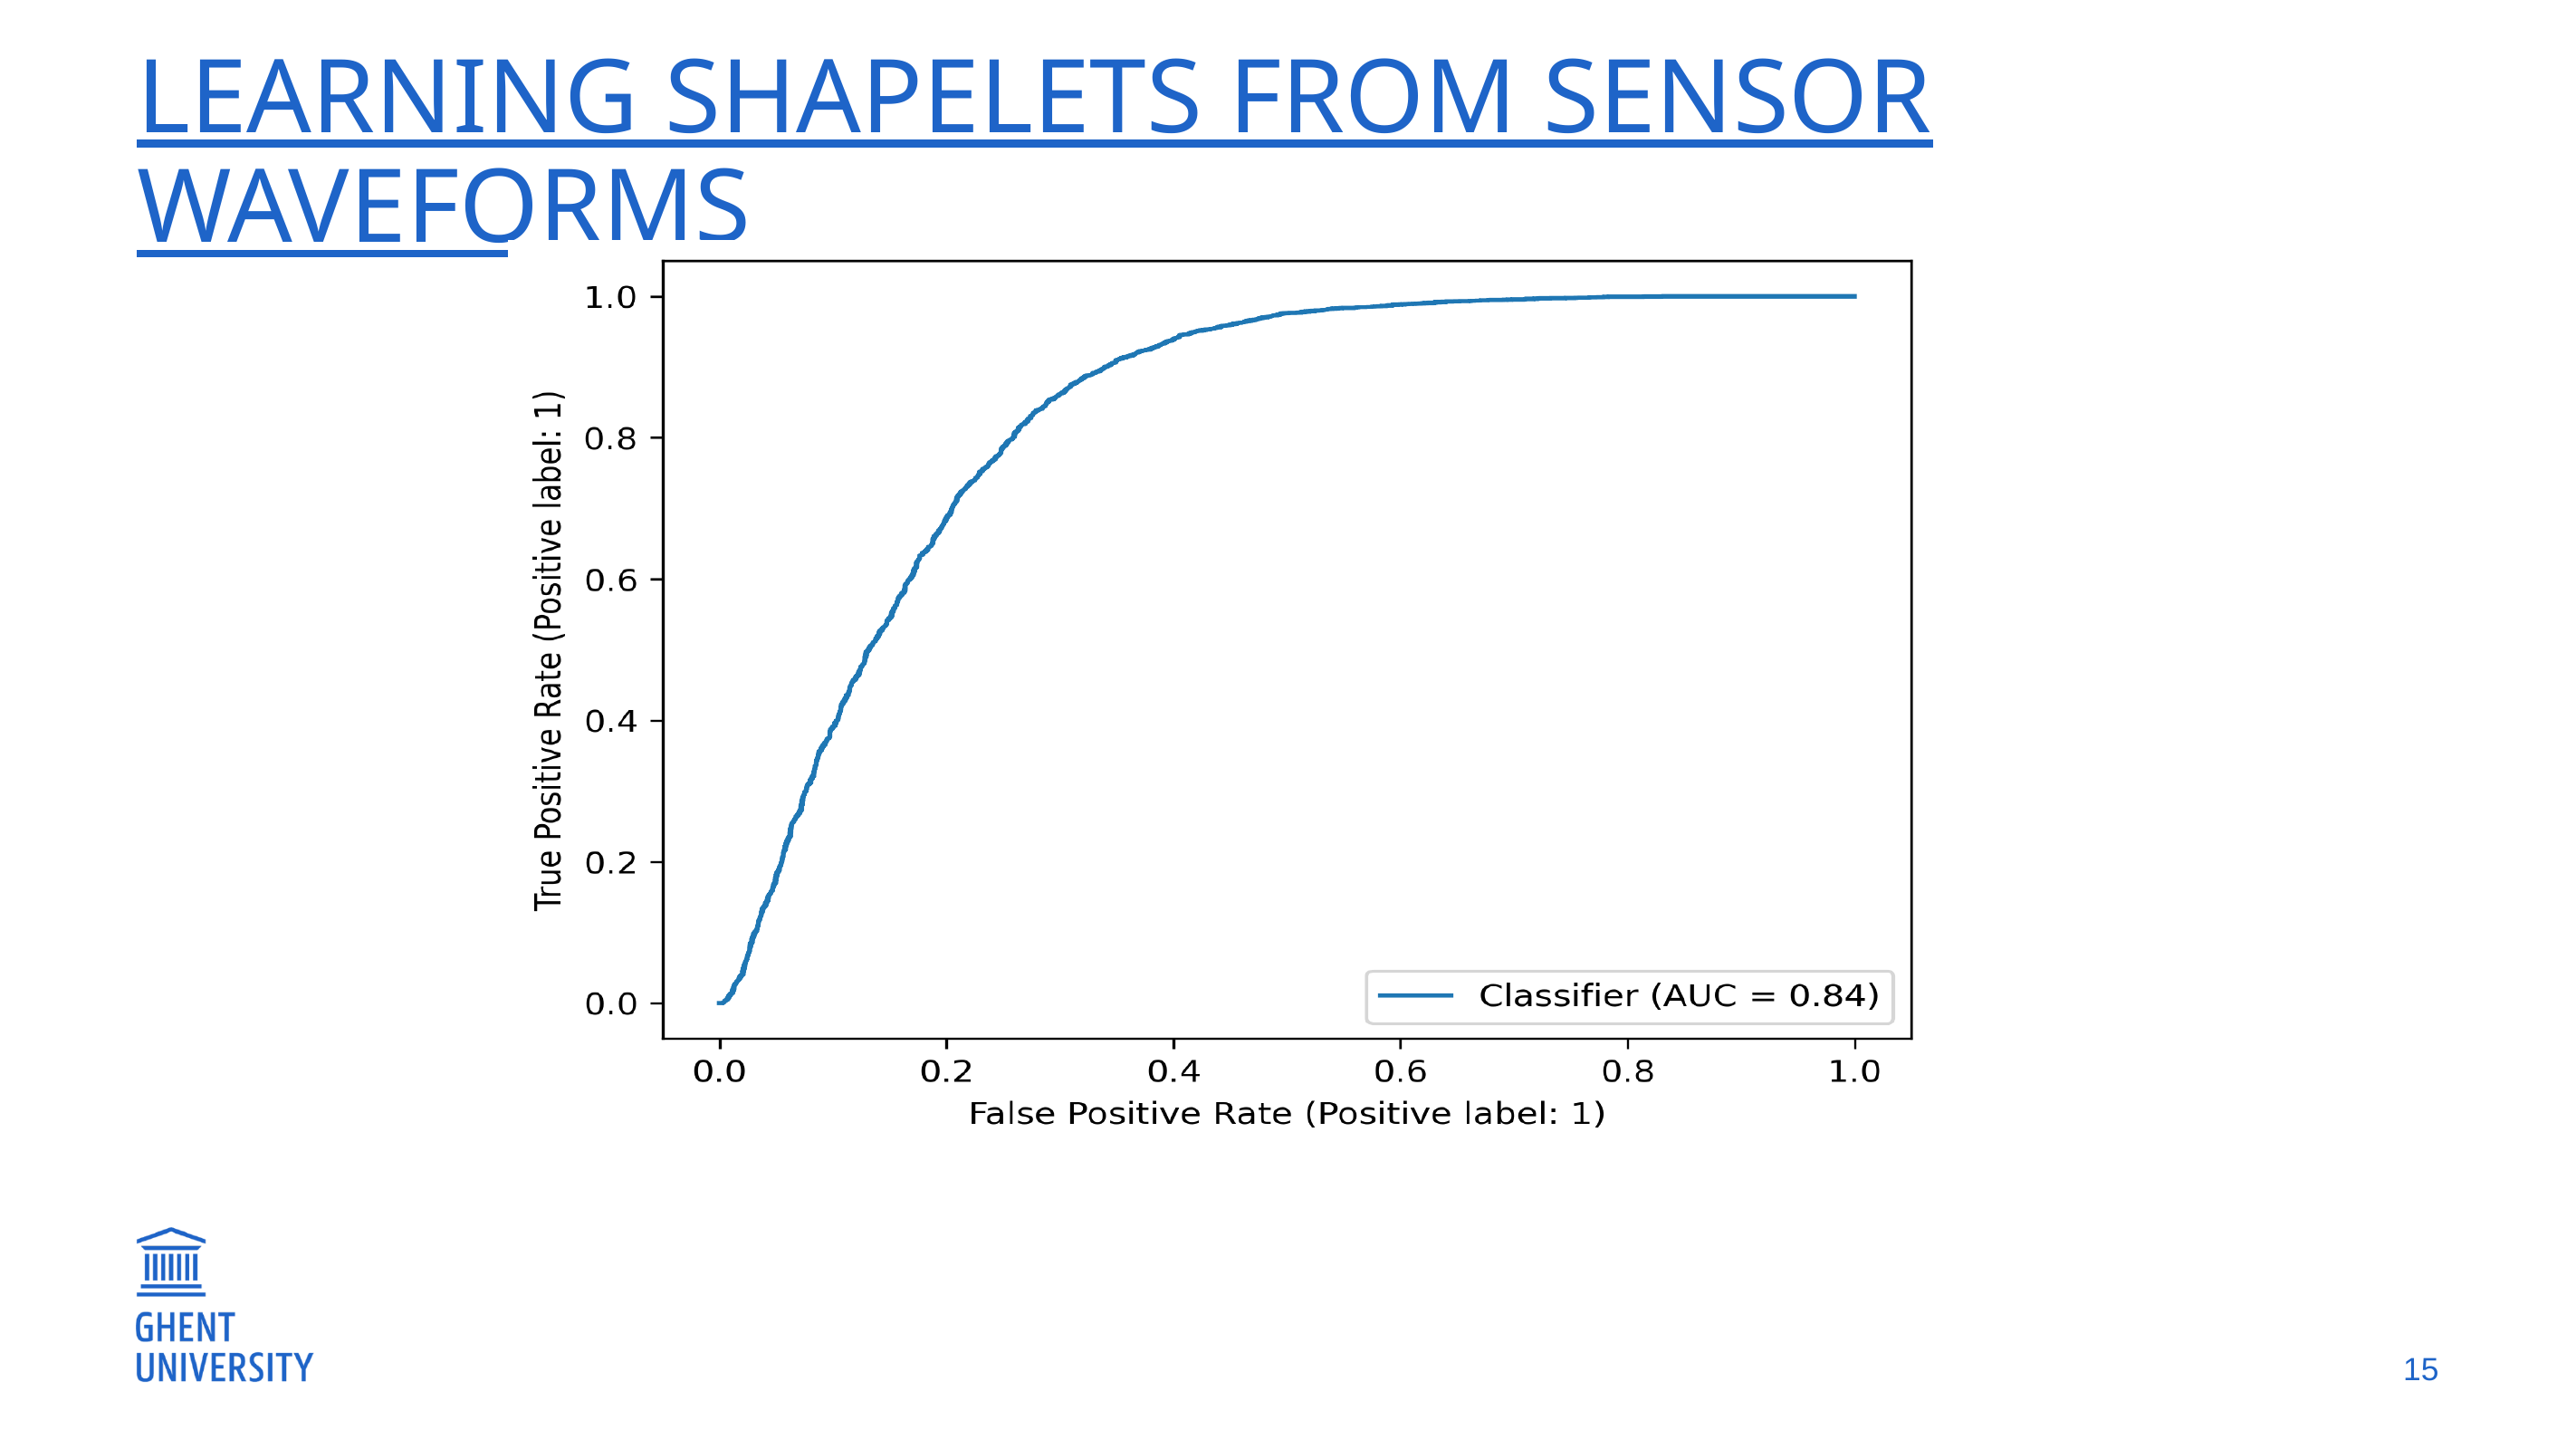

# LEARNING sHAPELETS FROM SENSOR wAVEFORMS
15